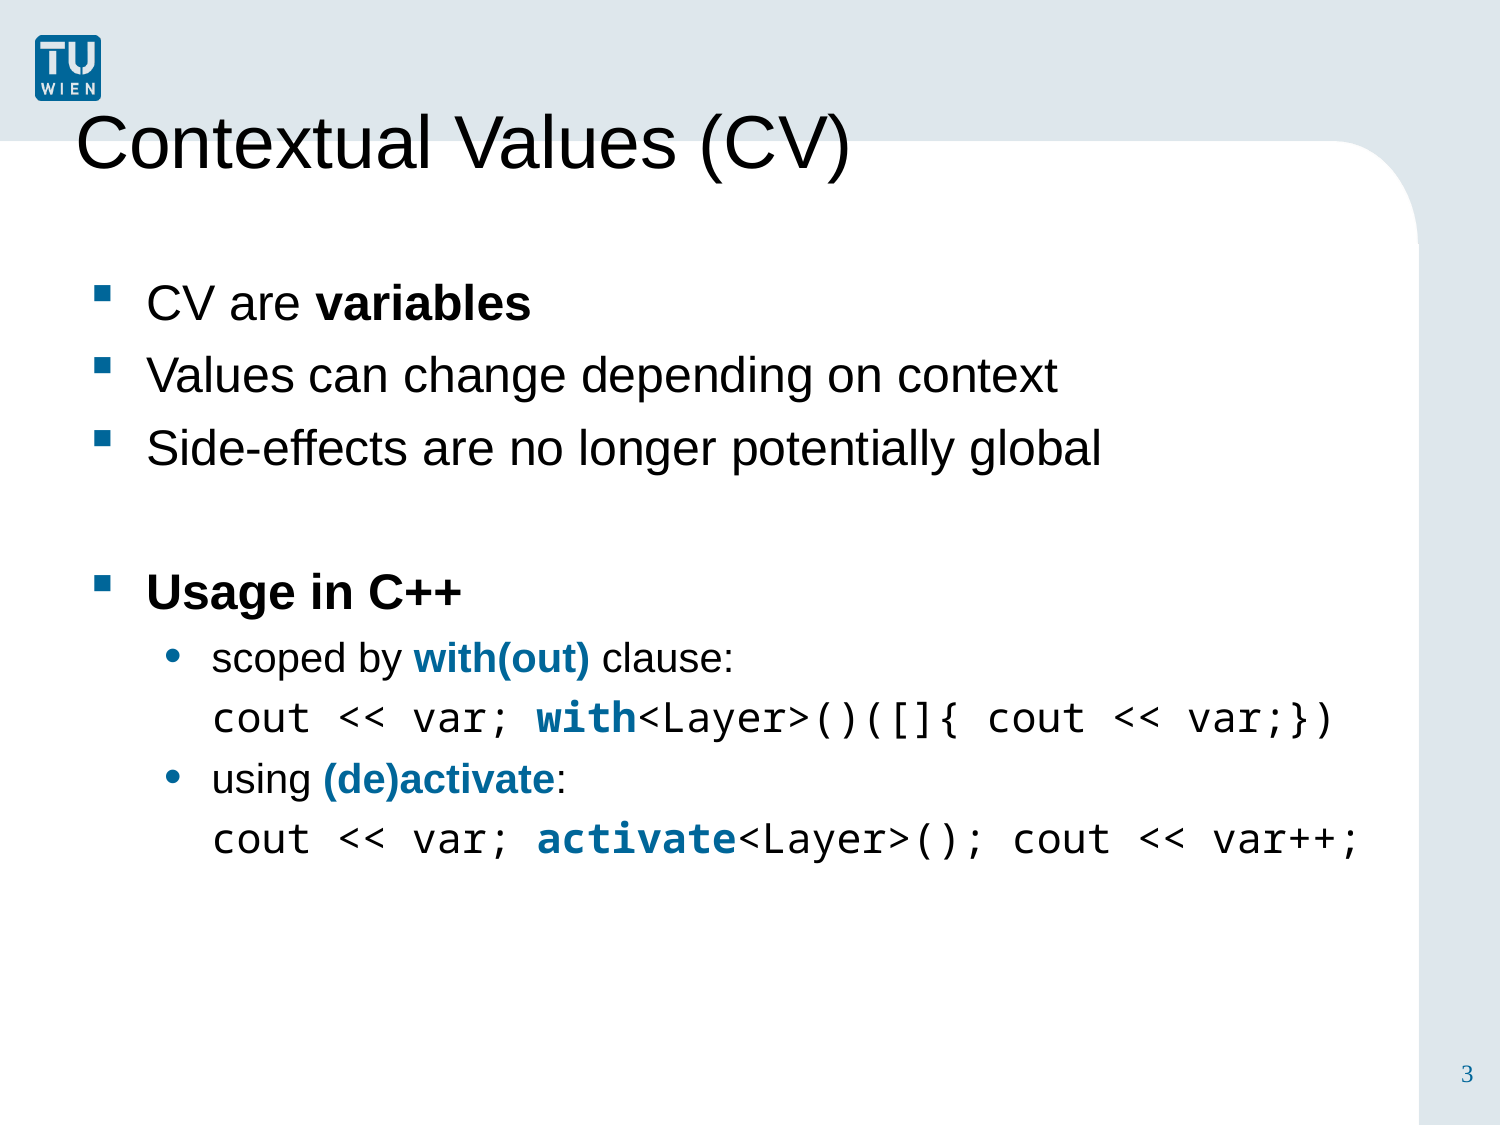

# Contextual Values (CV)
CV are variables
Values can change depending on context
Side-effects are no longer potentially global
Usage in C++
scoped by with(out) clause:
cout << var; with<Layer>()([]{ cout << var;})
using (de)activate:
cout << var; activate<Layer>(); cout << var++;
3